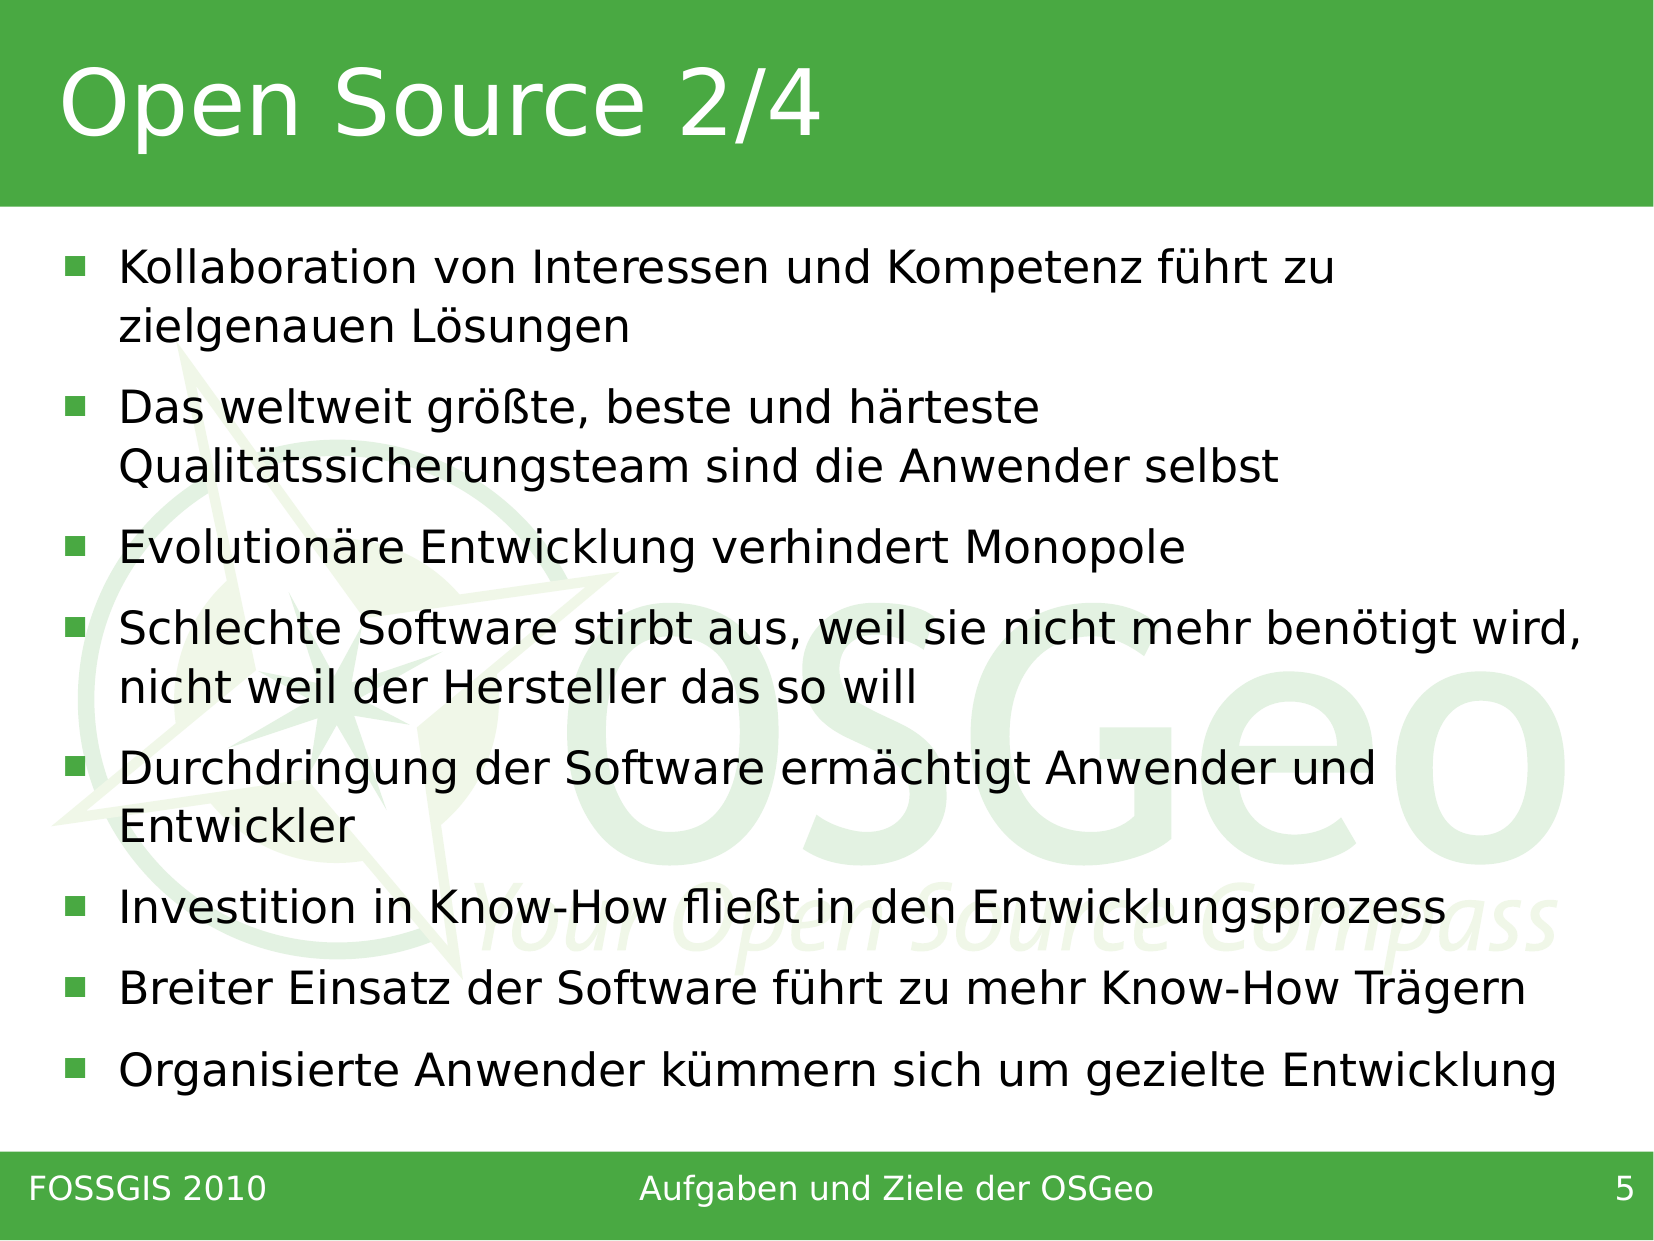

# Open Source 2/4
Kollaboration von Interessen und Kompetenz führt zu zielgenauen Lösungen
Das weltweit größte, beste und härteste Qualitätssicherungsteam sind die Anwender selbst
Evolutionäre Entwicklung verhindert Monopole
Schlechte Software stirbt aus, weil sie nicht mehr benötigt wird, nicht weil der Hersteller das so will
Durchdringung der Software ermächtigt Anwender und Entwickler
Investition in Know-How fließt in den Entwicklungsprozess
Breiter Einsatz der Software führt zu mehr Know-How Trägern
Organisierte Anwender kümmern sich um gezielte Entwicklung
FOSSGIS 2010
Aufgaben und Ziele der OSGeo
5